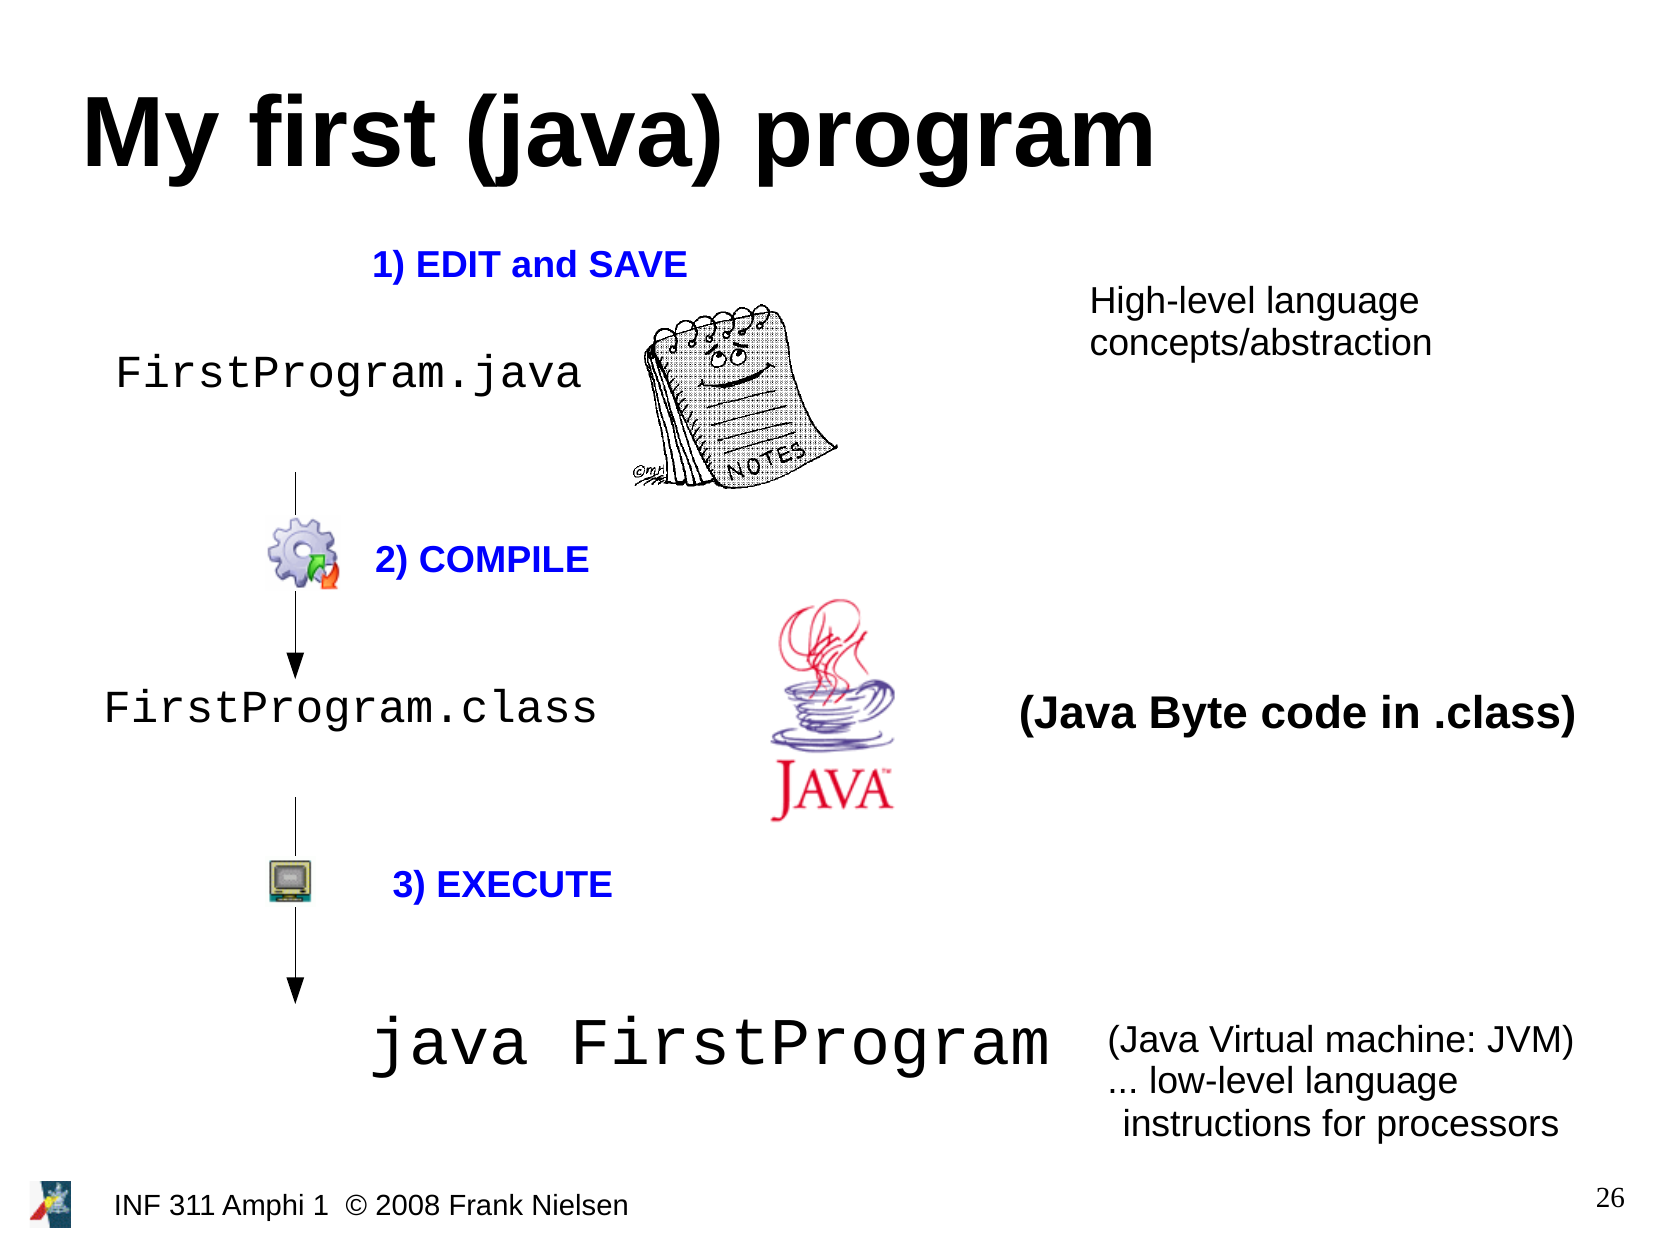

My first (java) program
1) EDIT and SAVE
High-level language
concepts/abstraction
FirstProgram.java
2) COMPILE
FirstProgram.class
(Java Byte code in .class)
3) EXECUTE
java FirstProgram
(Java Virtual machine: JVM)
... low-level language
instructions for processors
26